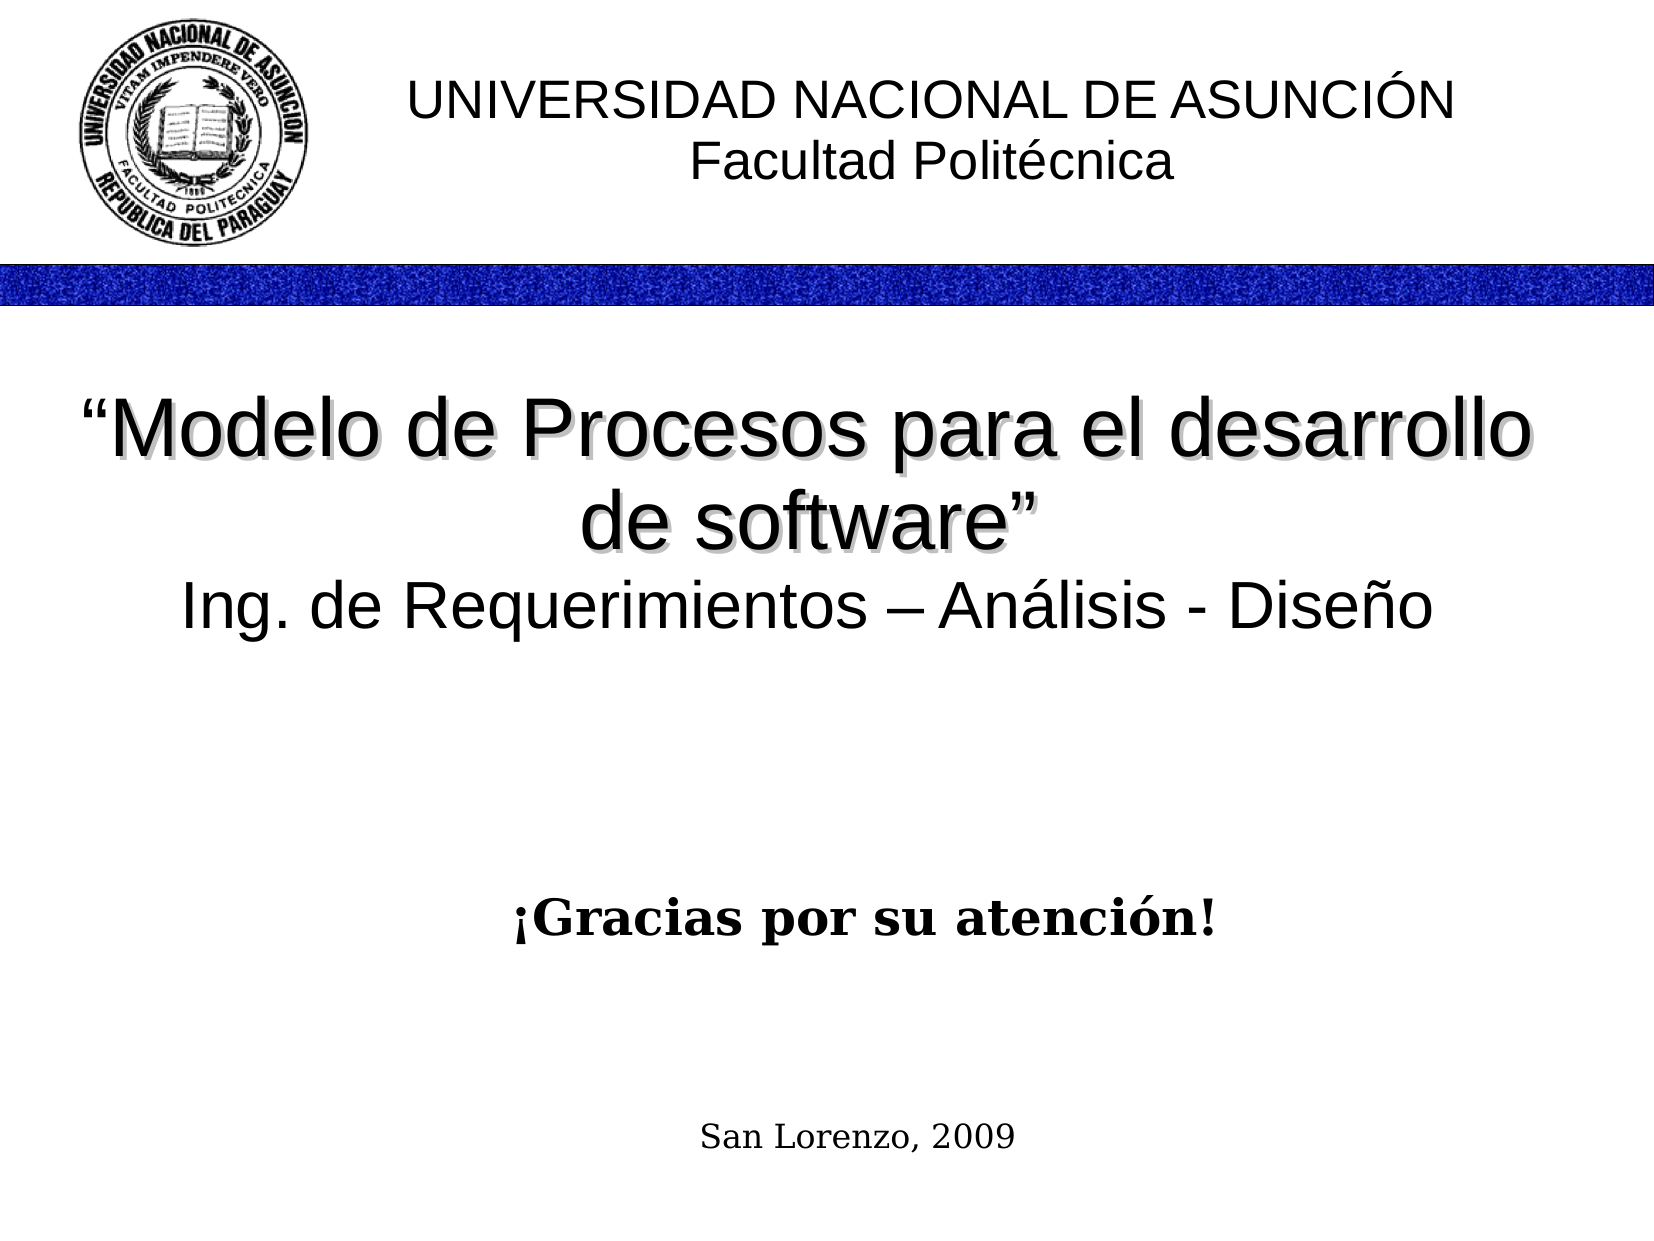

UNIVERSIDAD NACIONAL DE ASUNCIÓN
Facultad Politécnica
“Modelo de Procesos para el desarrollo
de software”
Ing. de Requerimientos – Análisis - Diseño
¡Gracias por su atención!
San Lorenzo, 2009